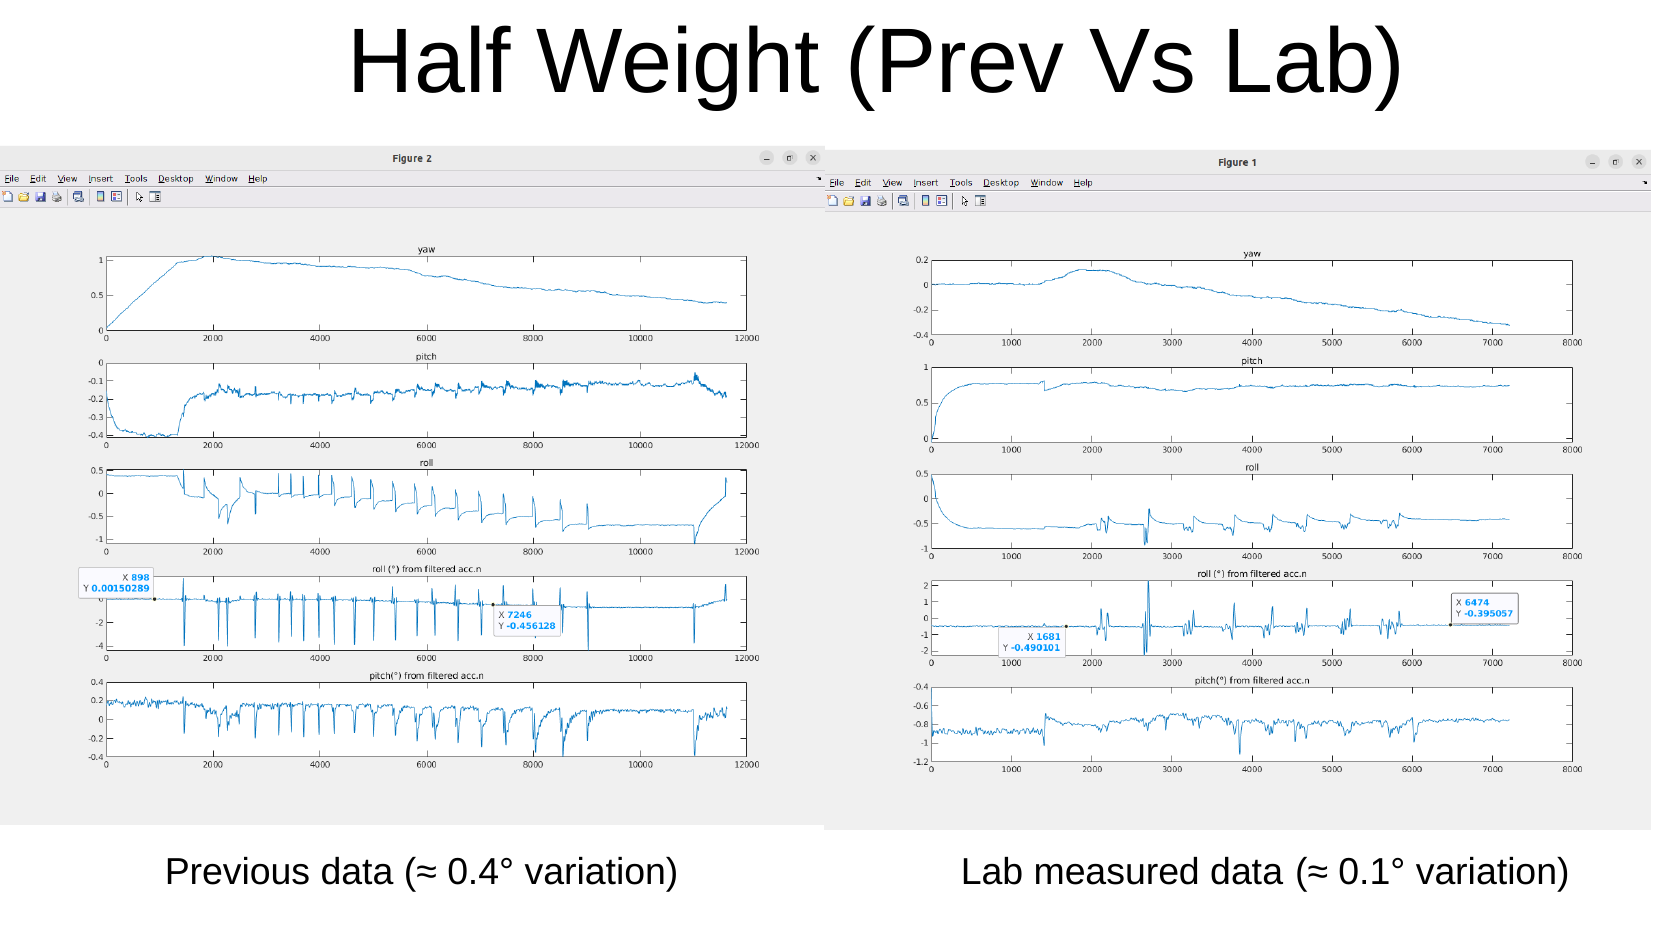

# Half Weight (Prev Vs Lab)
Previous data (≈ 0.4° variation) Lab measured data (≈ 0.1° variation)